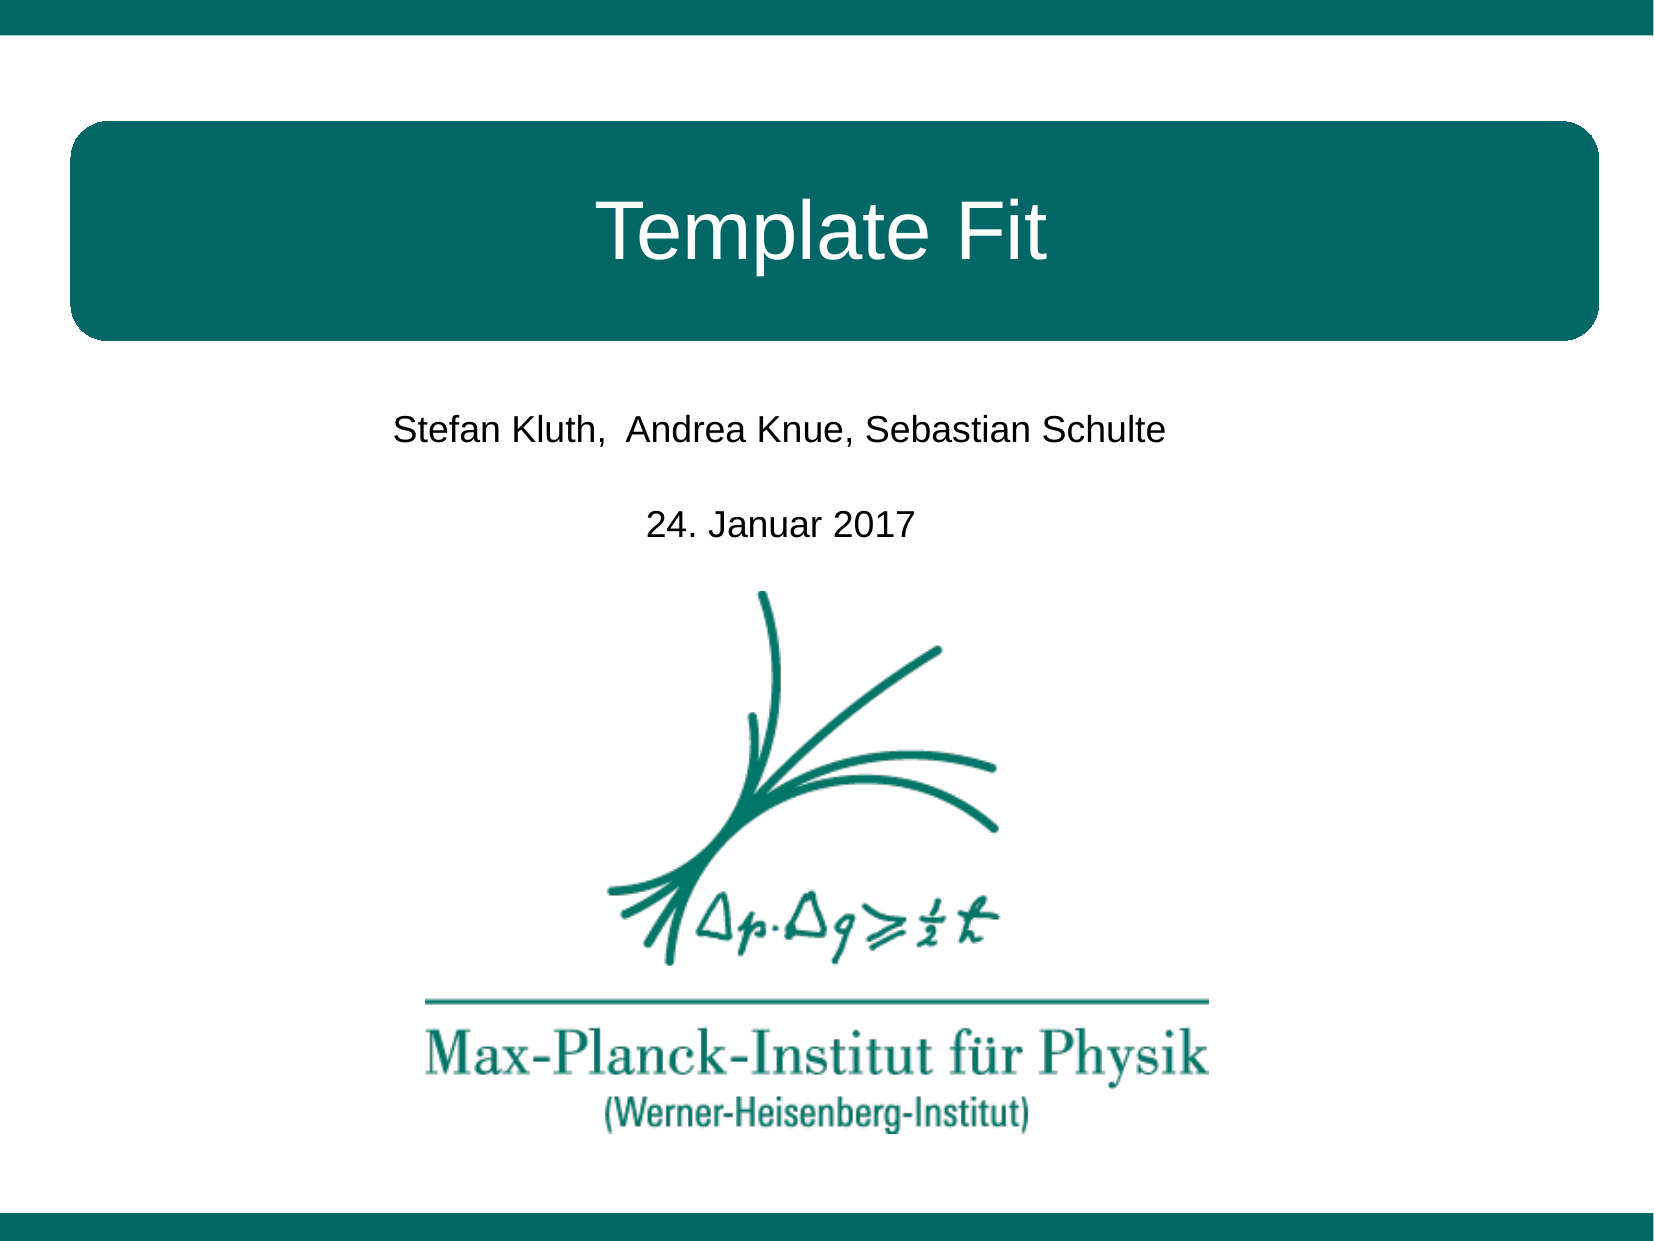

# Template Fit
Stefan Kluth, Andrea Knue, Sebastian Schulte
24. Januar 2017